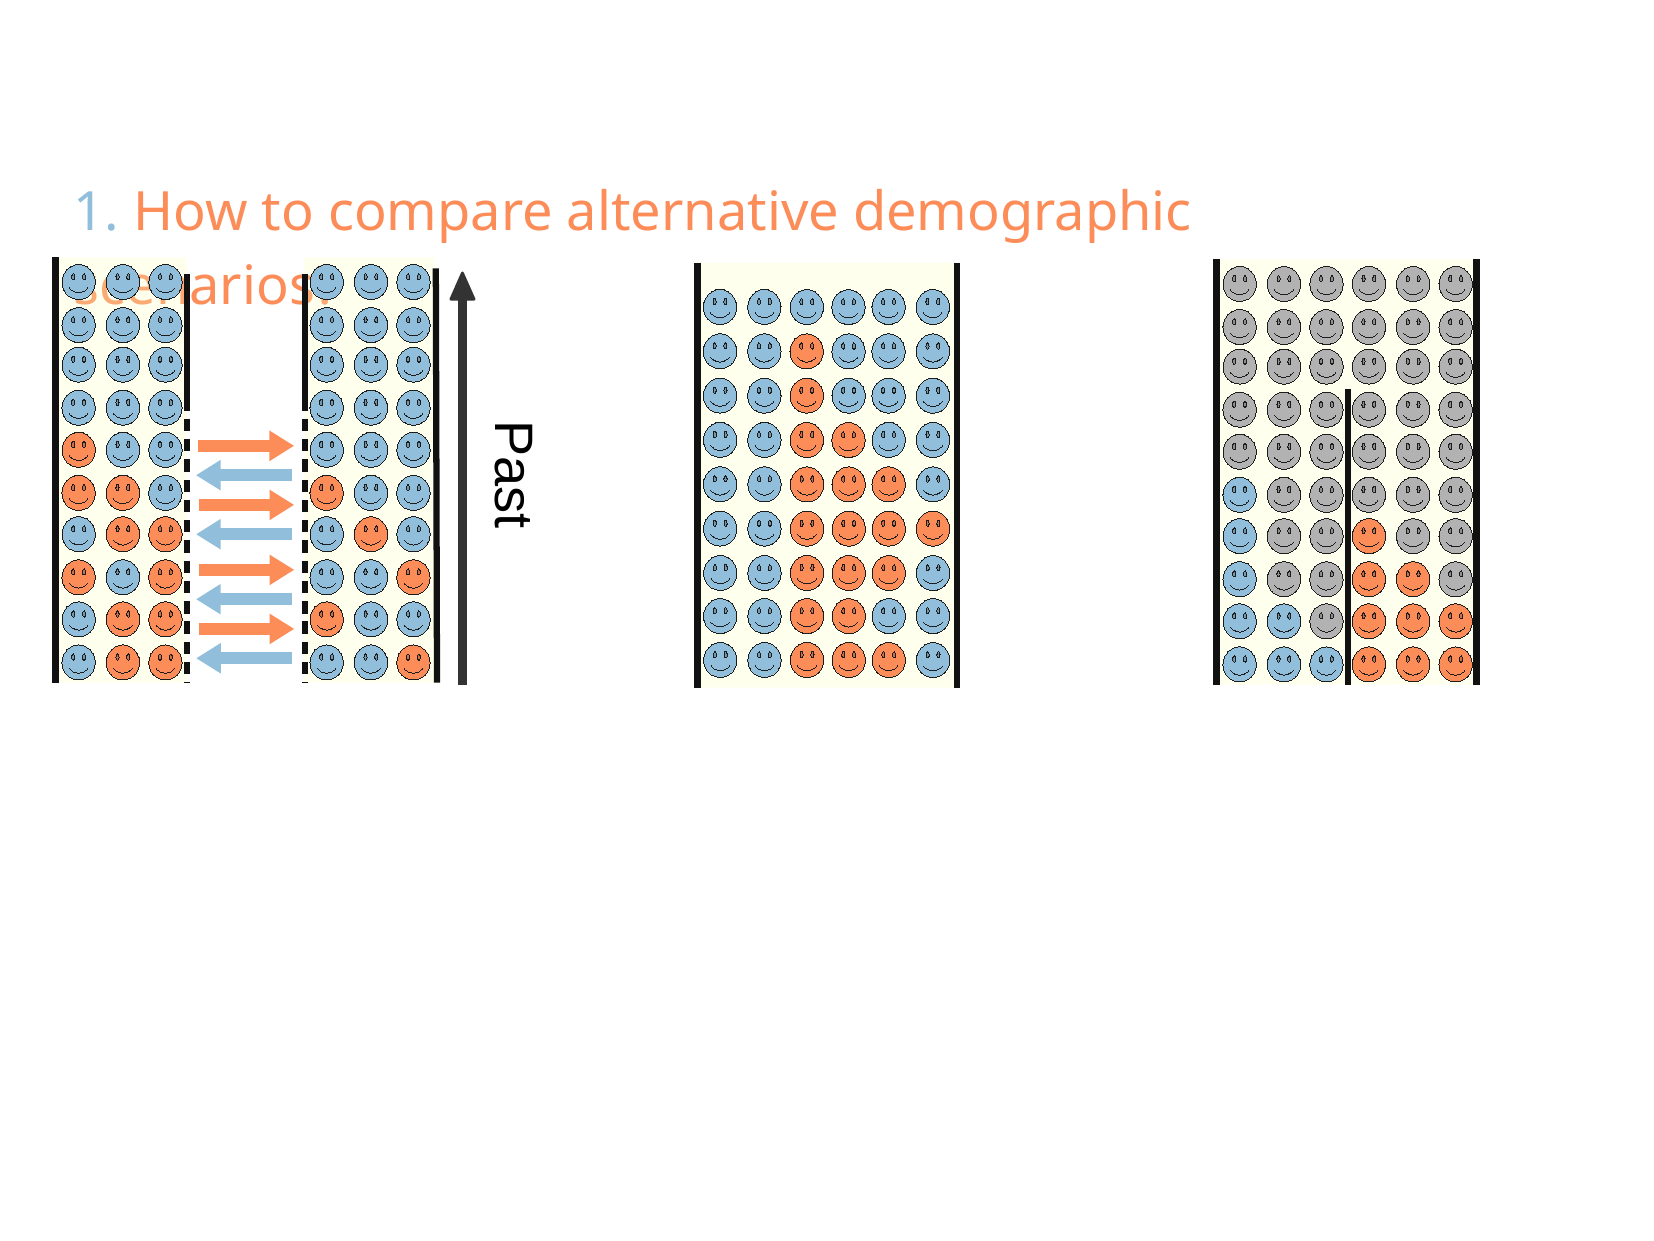

1. How to compare alternative demographic scenarios?
Past